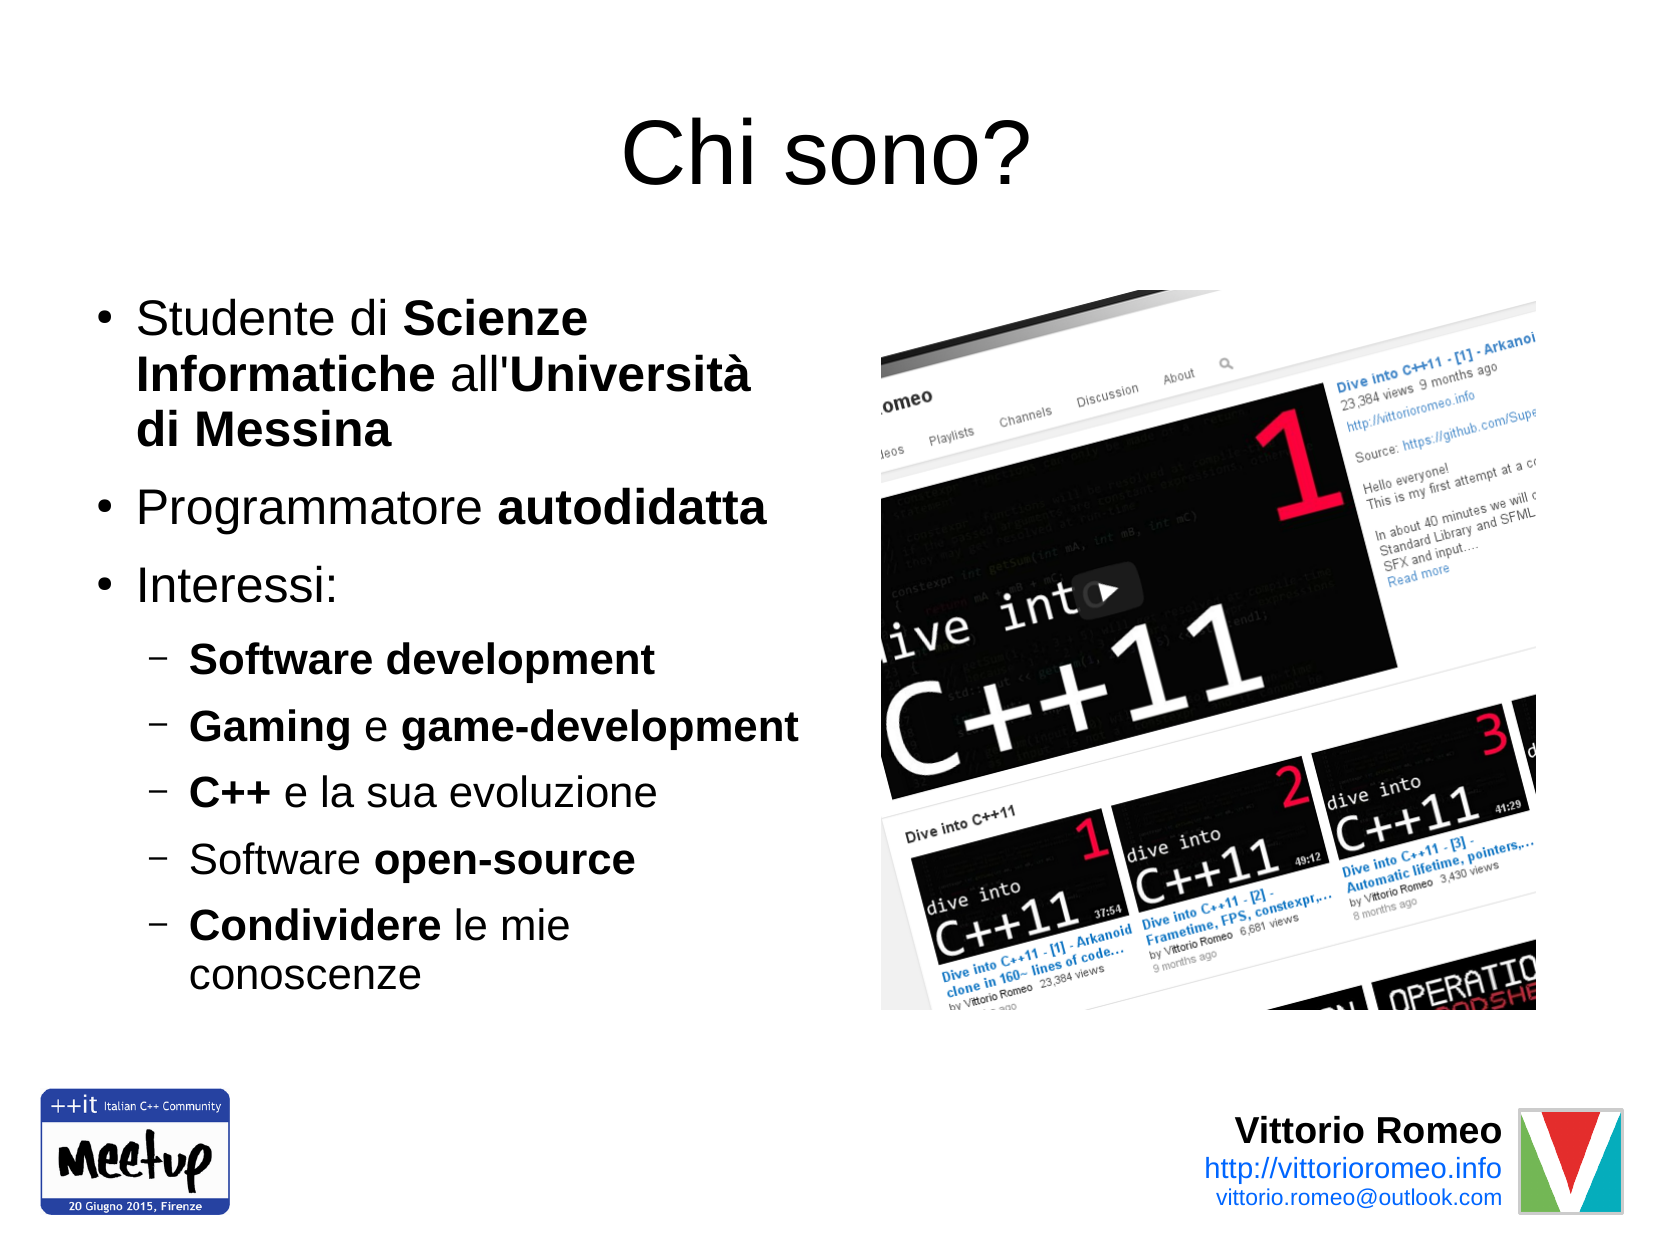

# Chi sono?
Studente di Scienze Informatiche all'Università di Messina
Programmatore autodidatta
Interessi:
Software development
Gaming e game-development
C++ e la sua evoluzione
Software open-source
Condividere le mie conoscenze